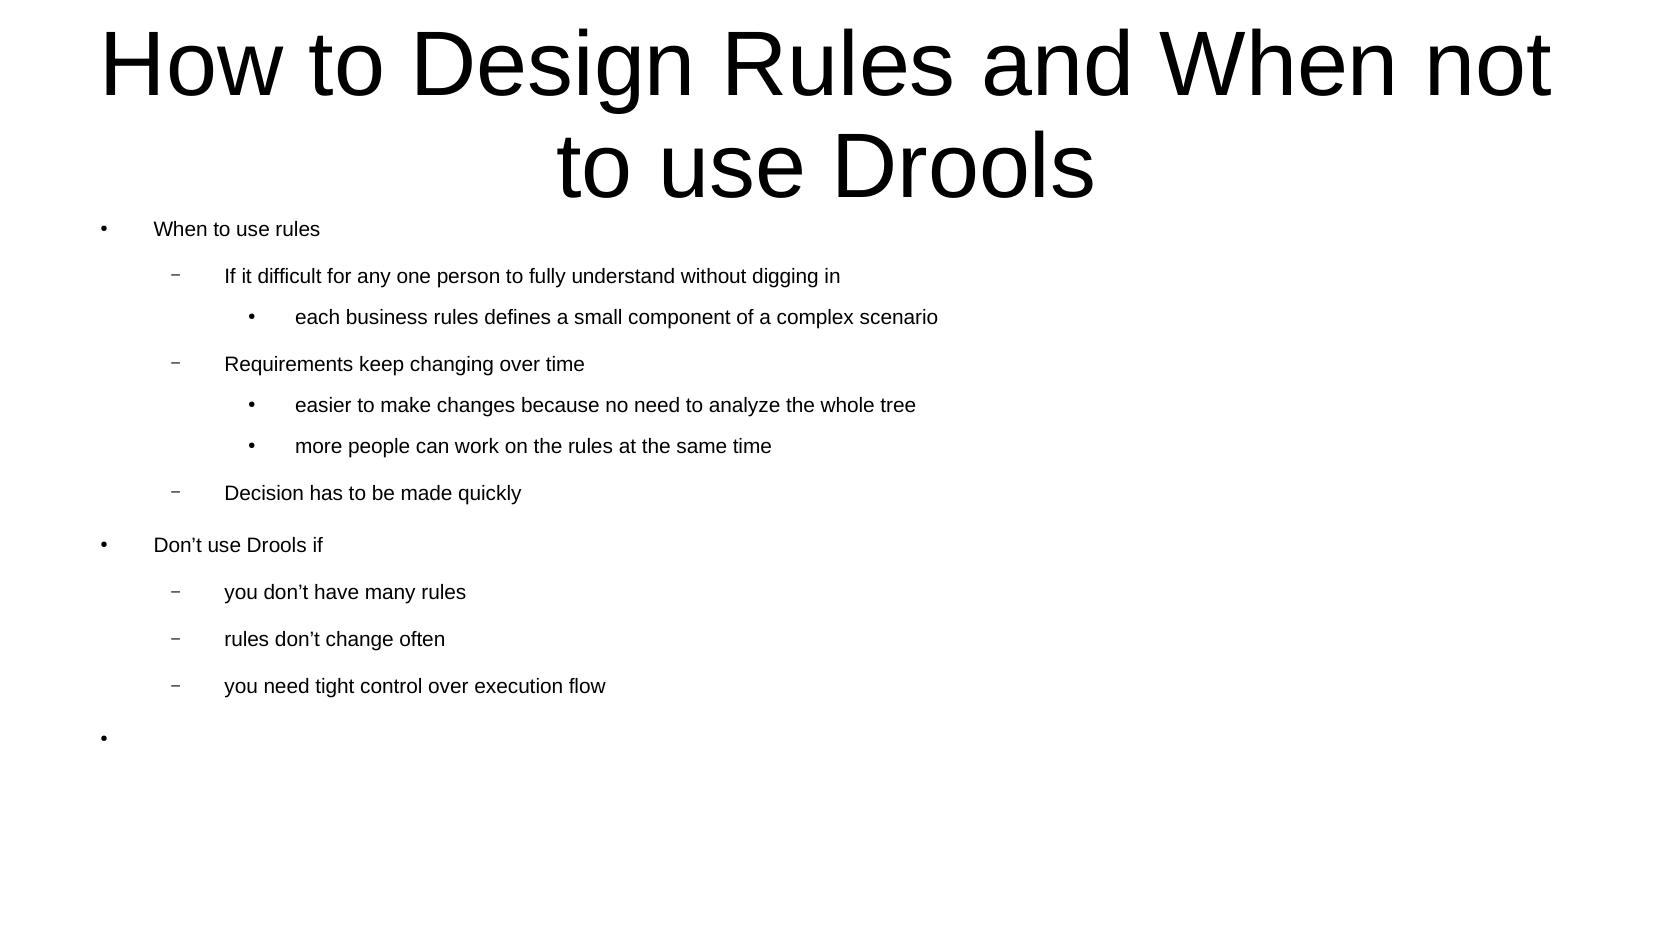

# How to Design Rules and When not to use Drools
When to use rules
If it difficult for any one person to fully understand without digging in
each business rules defines a small component of a complex scenario
Requirements keep changing over time
easier to make changes because no need to analyze the whole tree
more people can work on the rules at the same time
Decision has to be made quickly
Don’t use Drools if
you don’t have many rules
rules don’t change often
you need tight control over execution flow